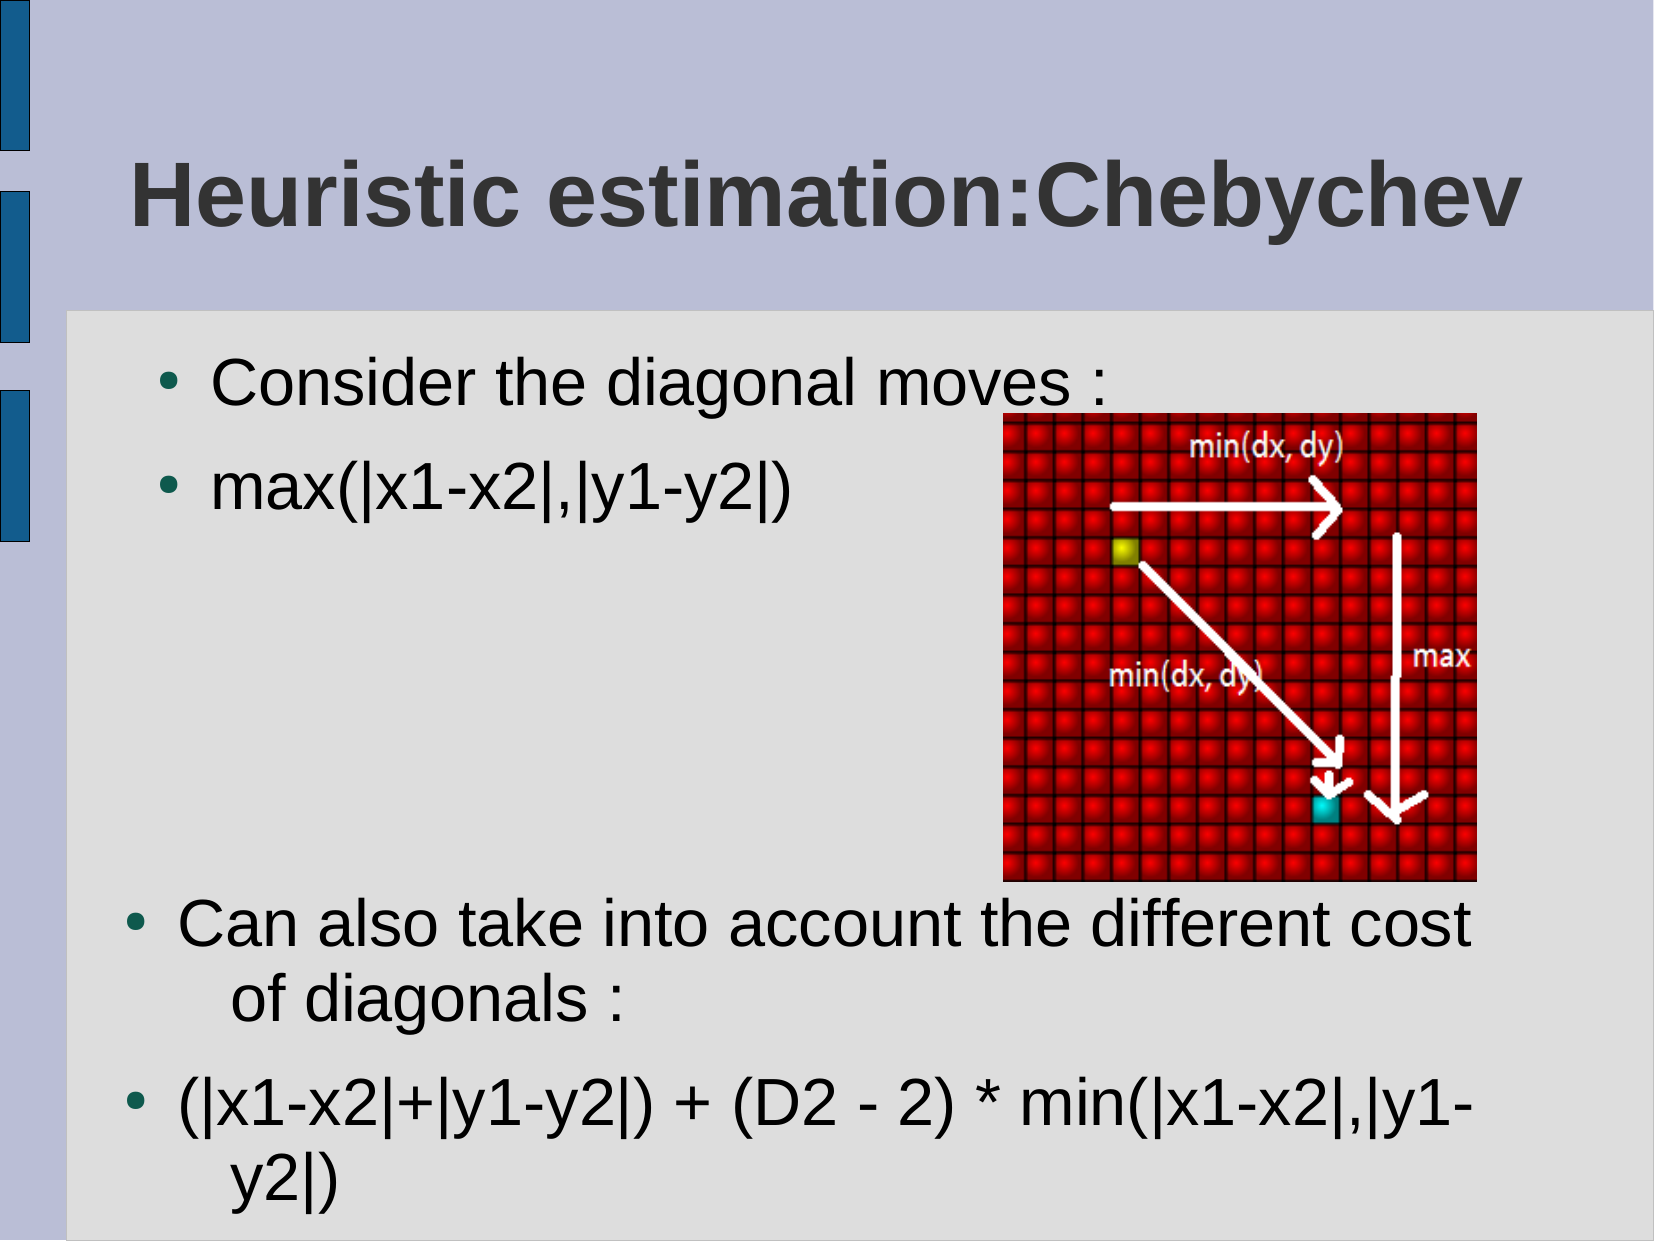

# Heuristic estimation:Chebychev
Consider the diagonal moves :
max(|x1-x2|,|y1-y2|)
Can also take into account the different cost of diagonals :
(|x1-x2|+|y1-y2|) + (D2 - 2) * min(|x1-x2|,|y1-y2|)